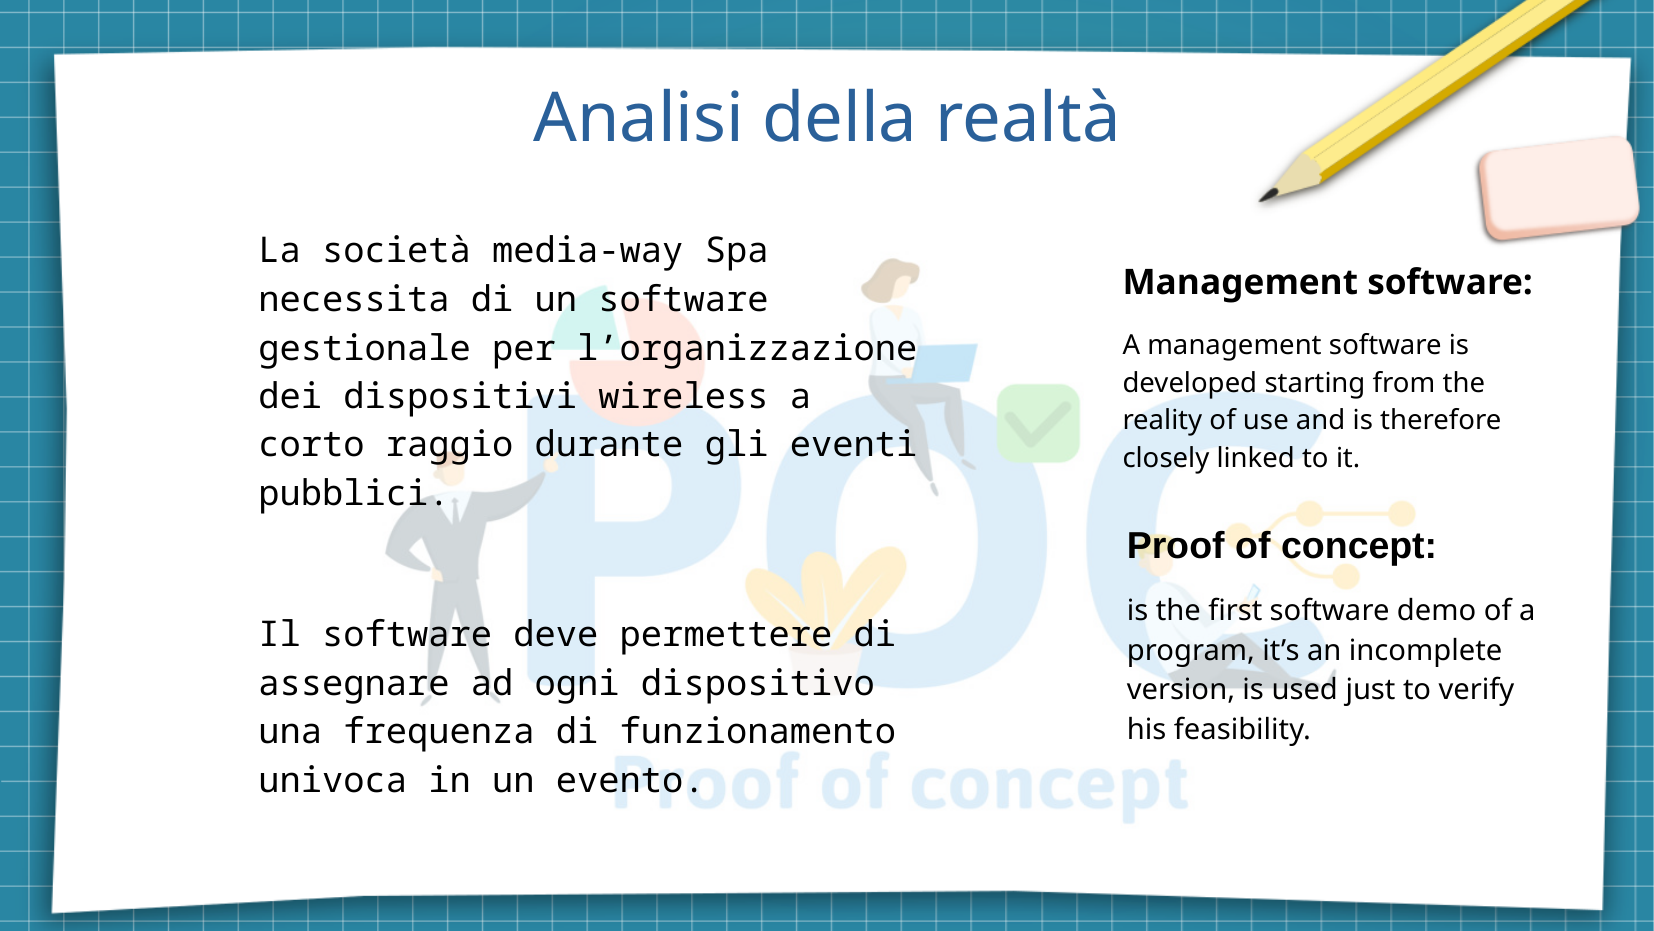

# Analisi della realtà
La società media-way Spa necessita di un software gestionale per l’organizzazione dei dispositivi wireless a corto raggio durante gli eventi pubblici.
Il software deve permettere di assegnare ad ogni dispositivo una frequenza di funzionamento univoca in un evento.
Management software:
A management software is developed starting from the reality of use and is therefore closely linked to it.
Proof of concept:
is the first software demo of a program, it’s an incomplete version, is used just to verify his feasibility.